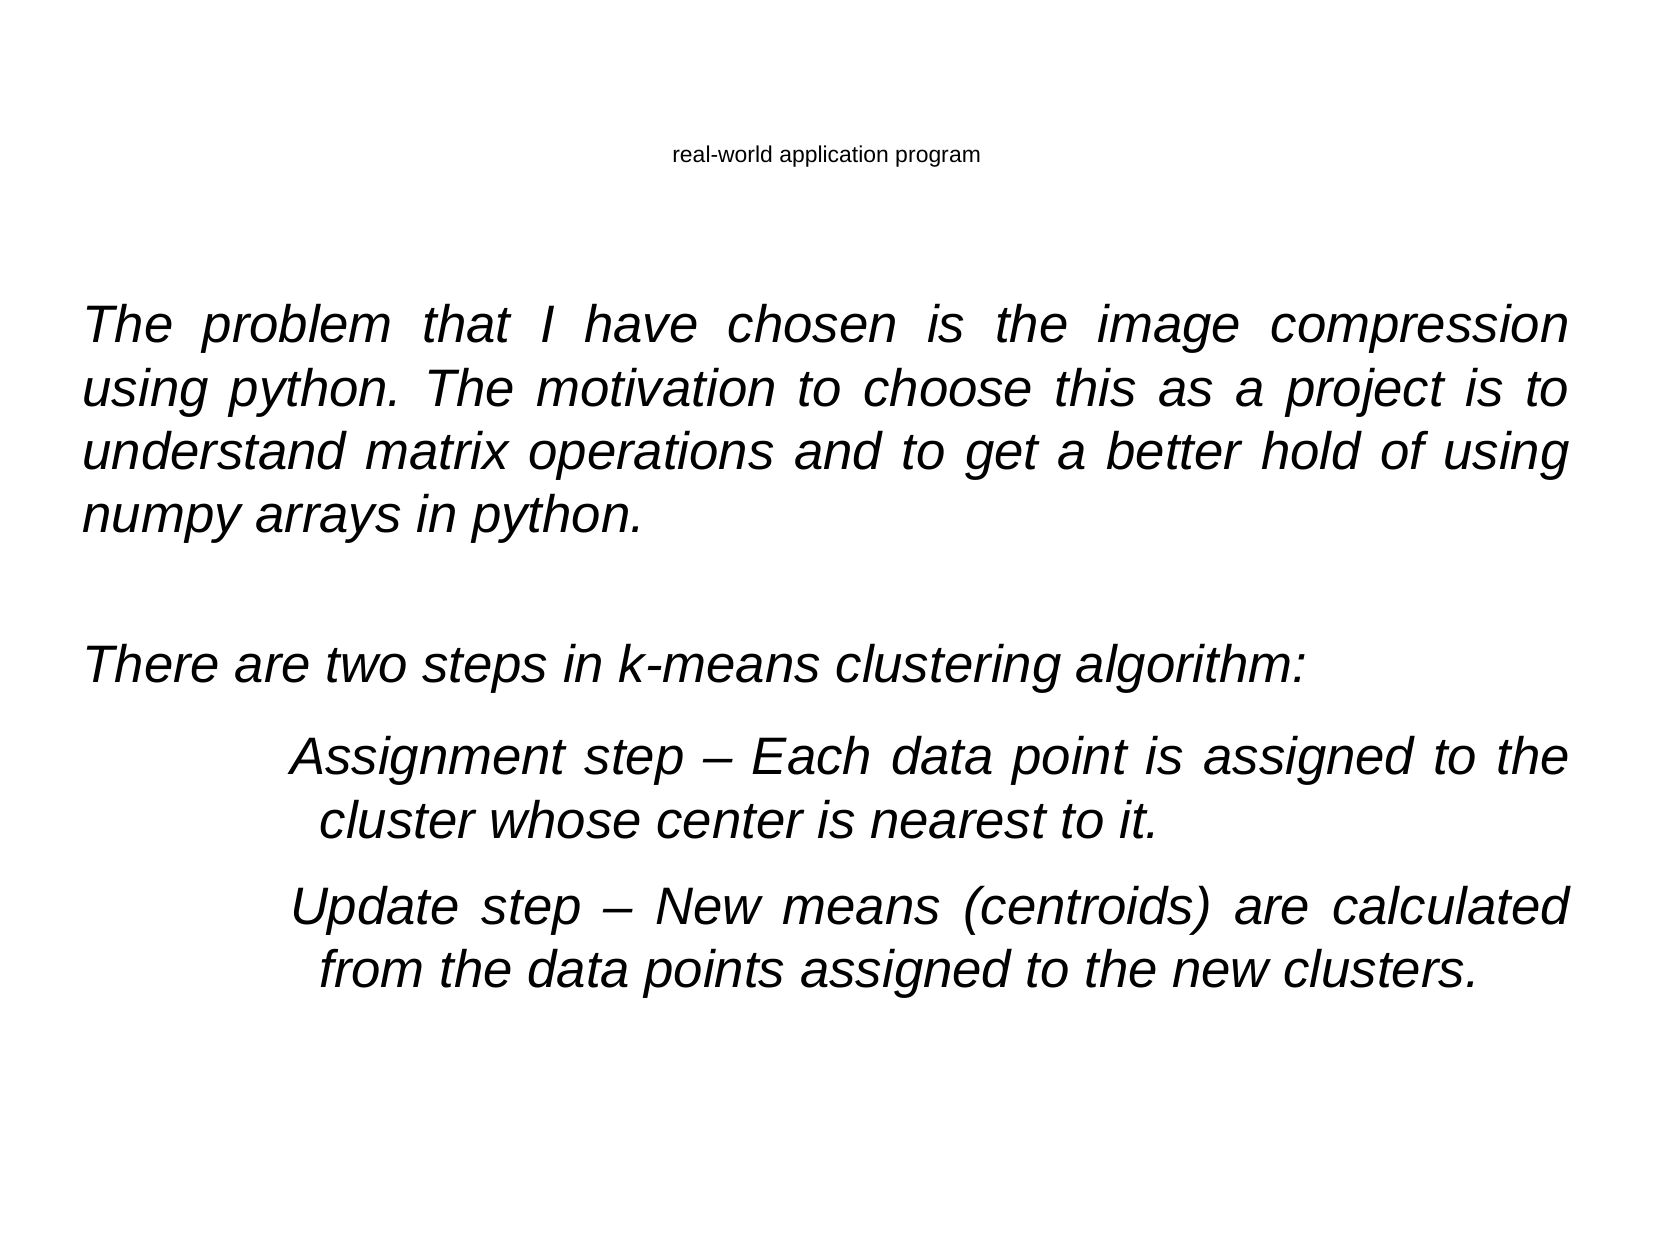

# real-world application program
The problem that I have chosen is the image compression using python. The motivation to choose this as a project is to understand matrix operations and to get a better hold of using numpy arrays in python.
There are two steps in k-means clustering algorithm:
Assignment step – Each data point is assigned to the cluster whose center is nearest to it.
Update step – New means (centroids) are calculated from the data points assigned to the new clusters.